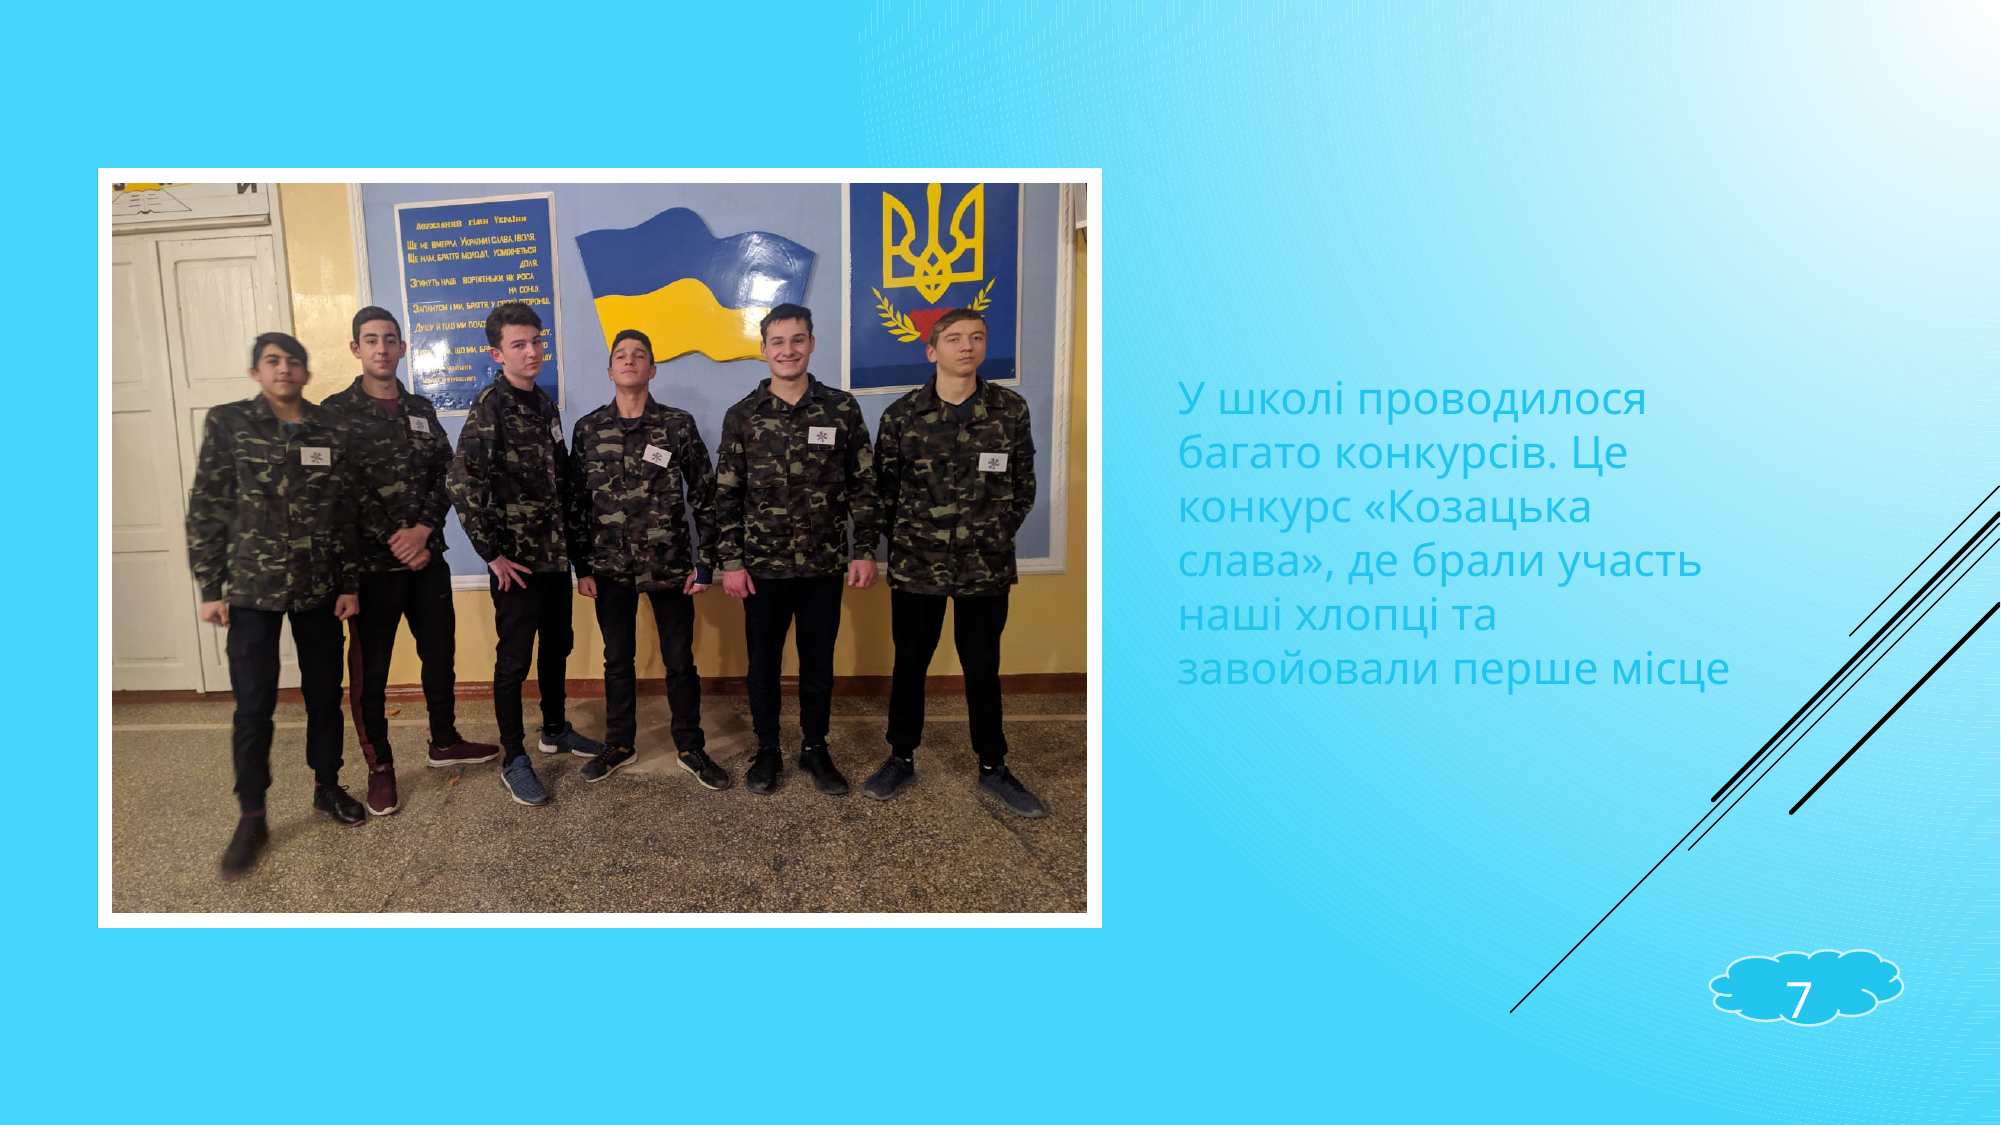

# У школі проводилося багато конкурсів. Це конкурс «Козацька слава», де брали участь наші хлопці та завойовали перше місце
7